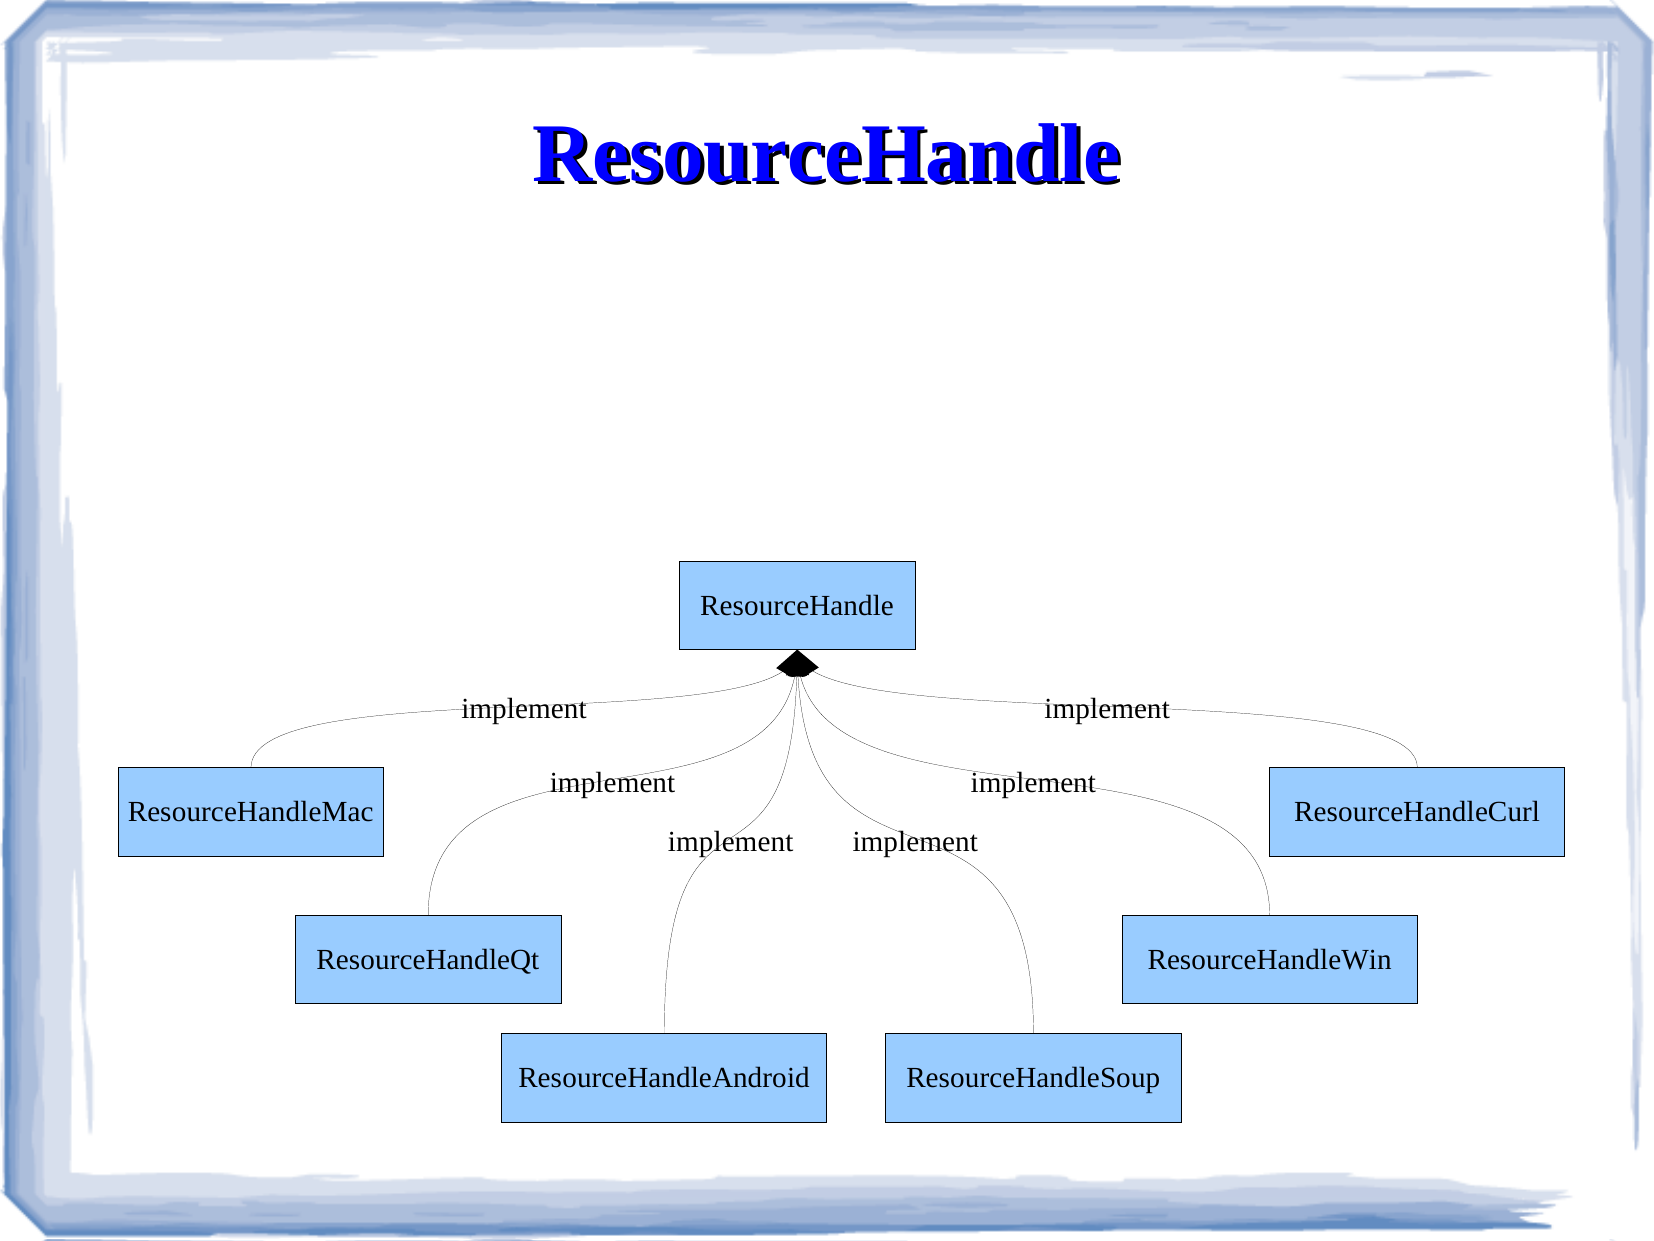

# ResourceHandle
ResourceHandle
ResourceHandleMac
ResourceHandleCurl
ResourceHandleQt
ResourceHandleWin
ResourceHandleAndroid
ResourceHandleSoup